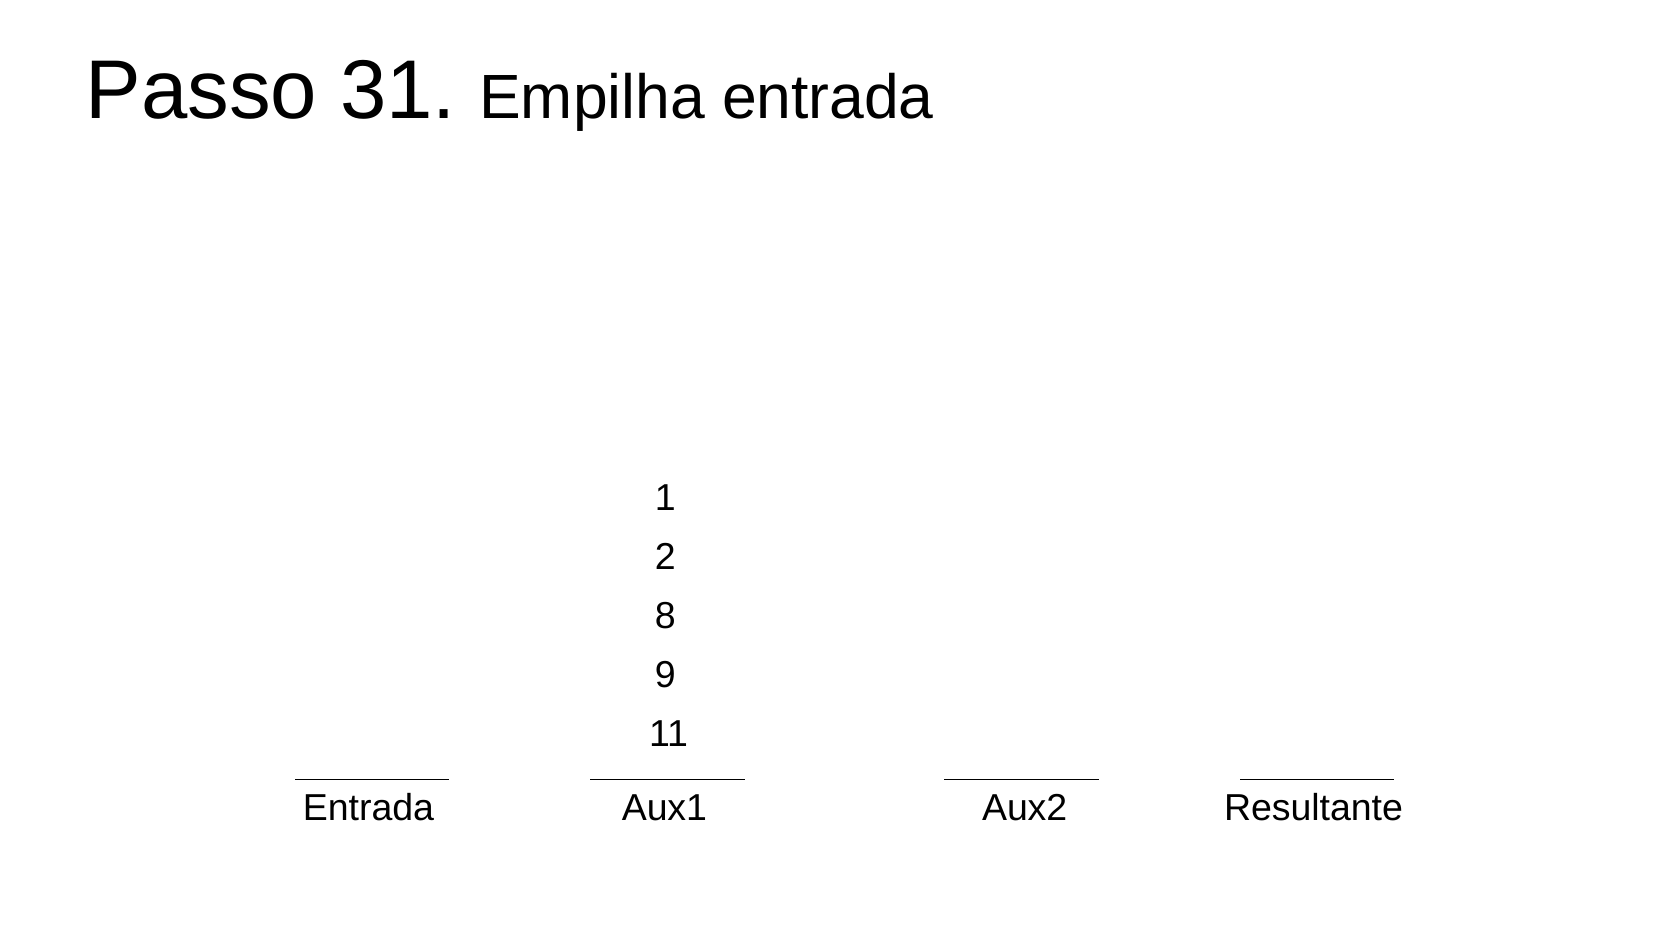

Passo 31. Empilha entrada
1
2
8
9
11
Entrada
Aux1
Aux2
Resultante